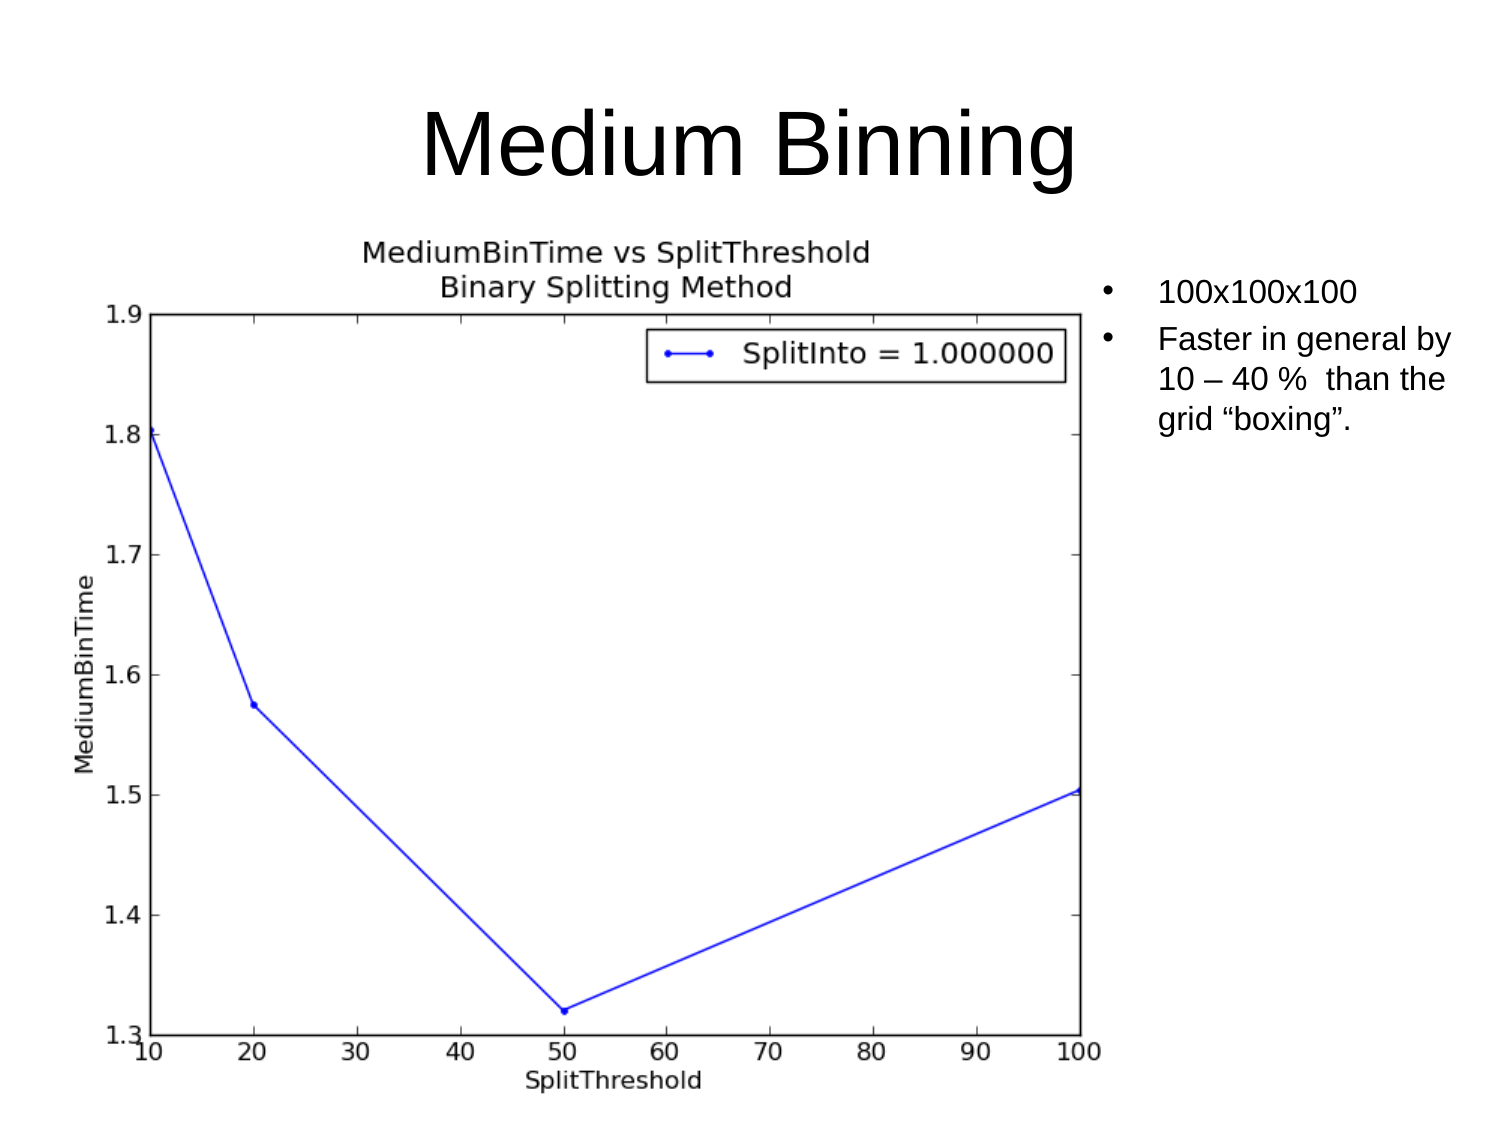

# Medium Binning
100x100x100
Faster in general by 10 – 40 % than the grid “boxing”.